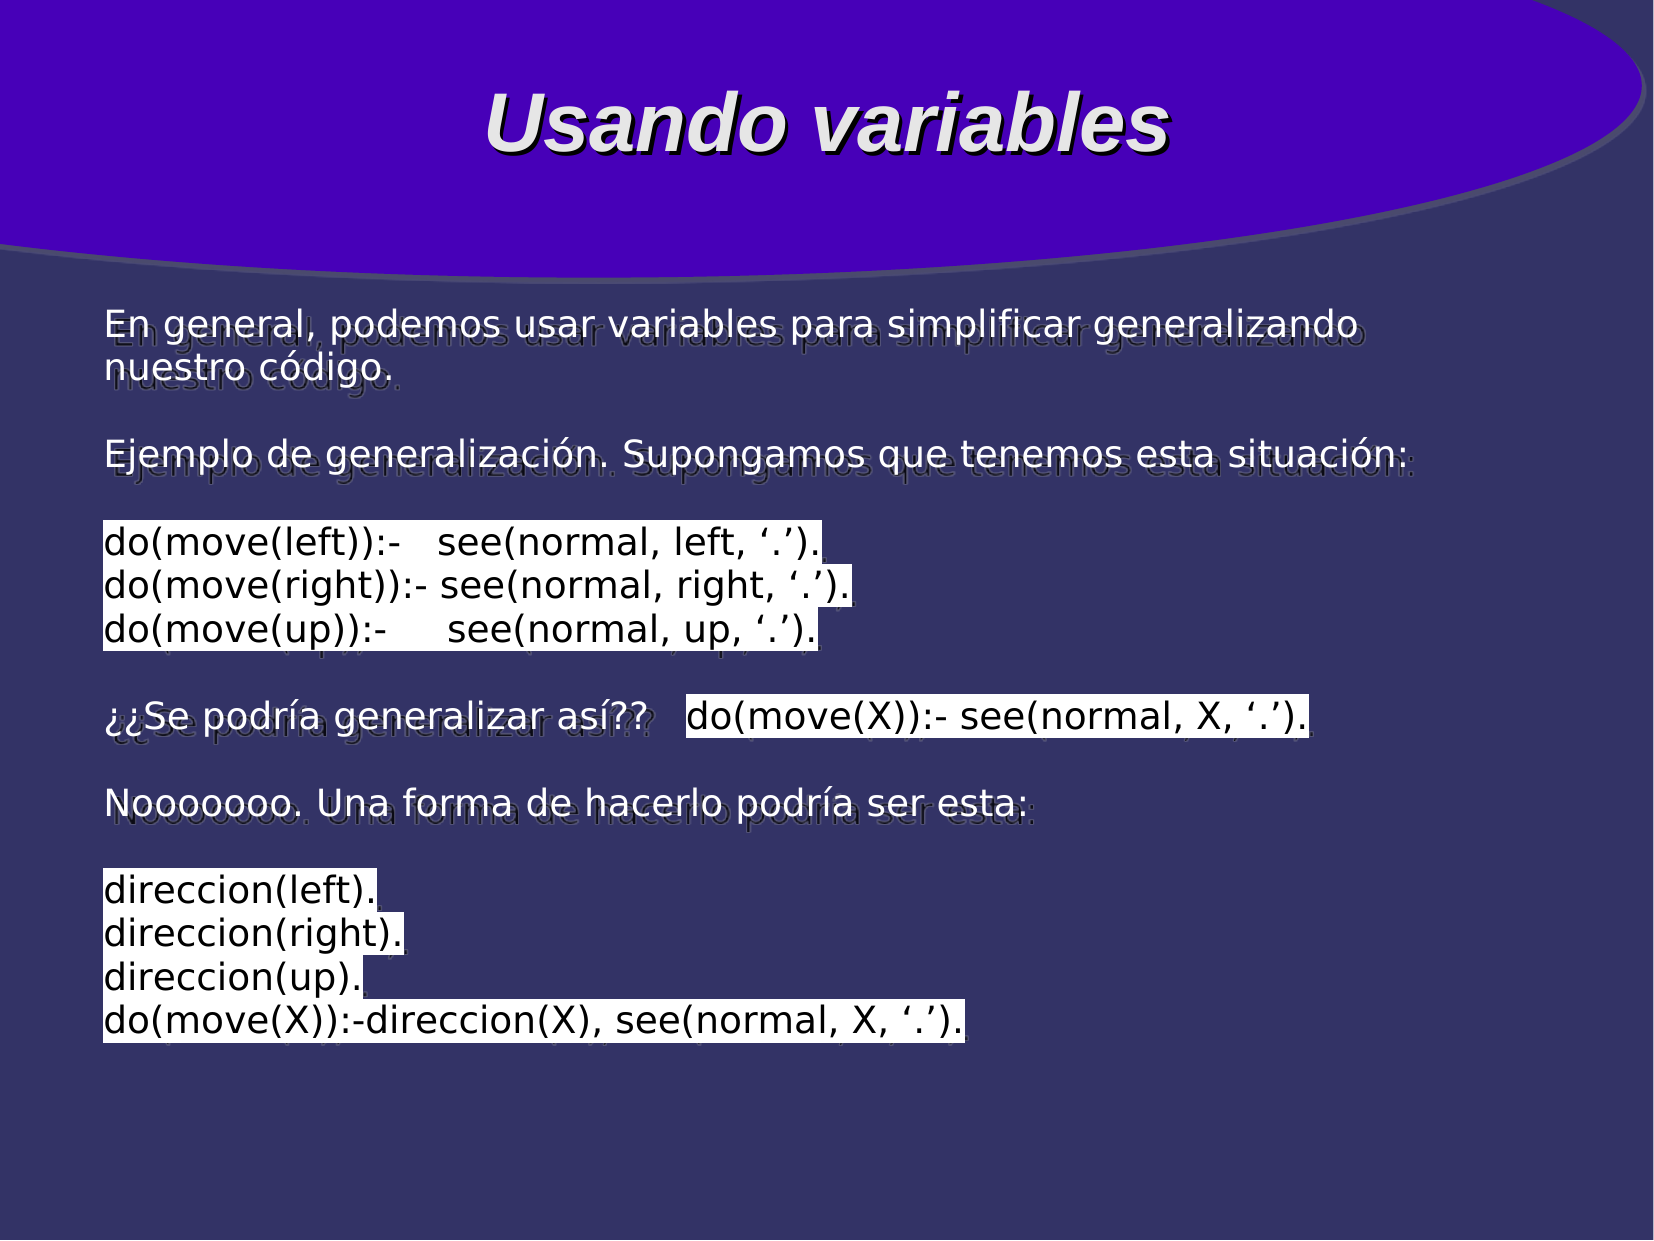

# Usando variables
En general, podemos usar variables para simplificar generalizando nuestro código.
Ejemplo de generalización. Supongamos que tenemos esta situación:
do(move(left)):- see(normal, left, ‘.’).
do(move(right)):- see(normal, right, ‘.’).
do(move(up)):- see(normal, up, ‘.’).
¿¿Se podría generalizar así?? do(move(X)):- see(normal, X, ‘.’).
Nooooooo. Una forma de hacerlo podría ser esta:
direccion(left).
direccion(right).
direccion(up).
do(move(X)):-direccion(X), see(normal, X, ‘.’).